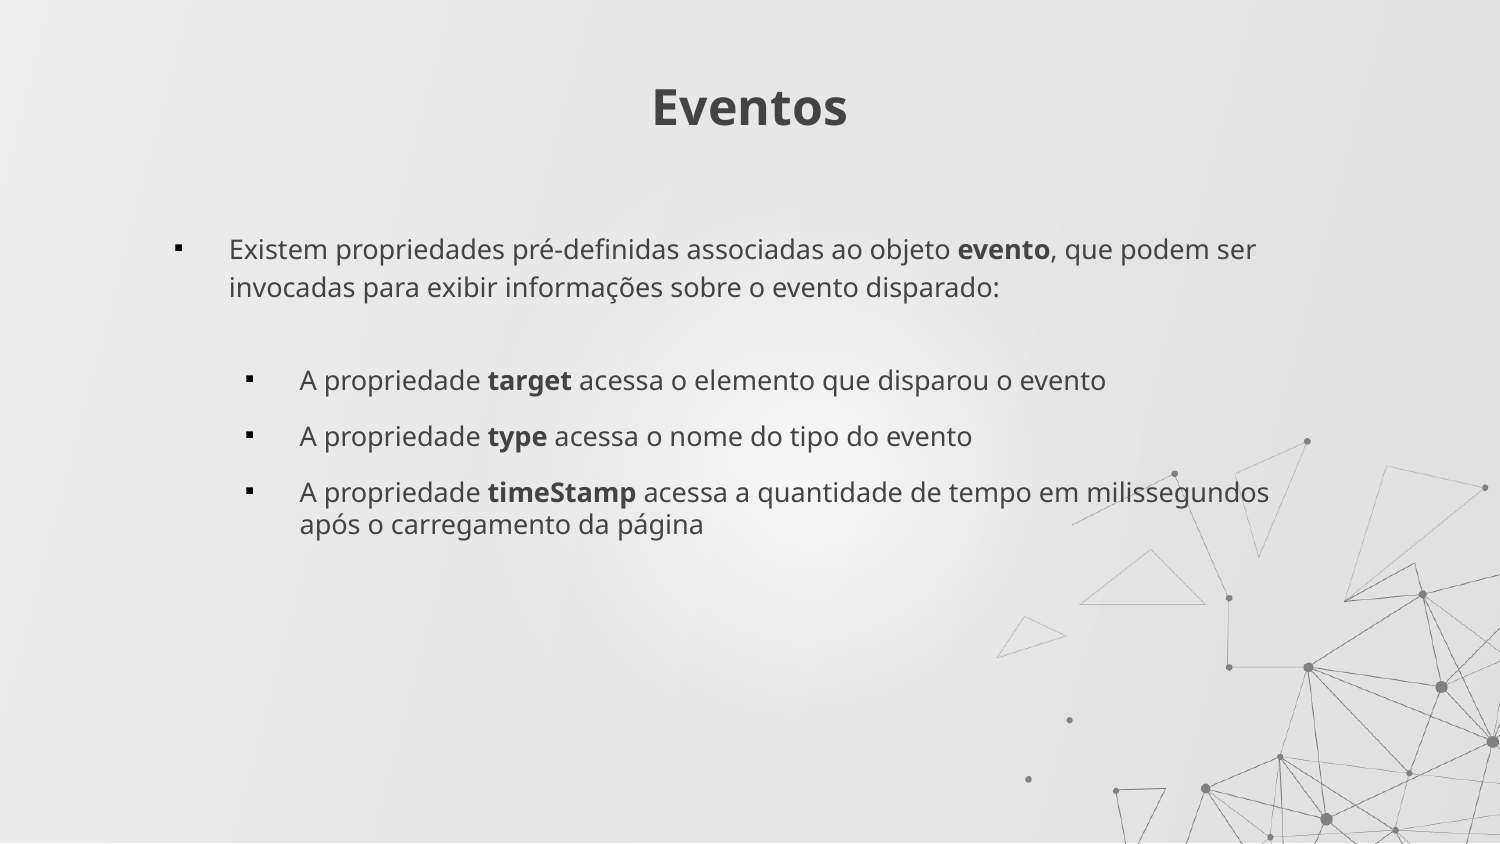

Eventos
# Existem propriedades pré-definidas associadas ao objeto evento, que podem ser invocadas para exibir informações sobre o evento disparado:
A propriedade target acessa o elemento que disparou o evento
A propriedade type acessa o nome do tipo do evento
A propriedade timeStamp acessa a quantidade de tempo em milissegundos após o carregamento da página